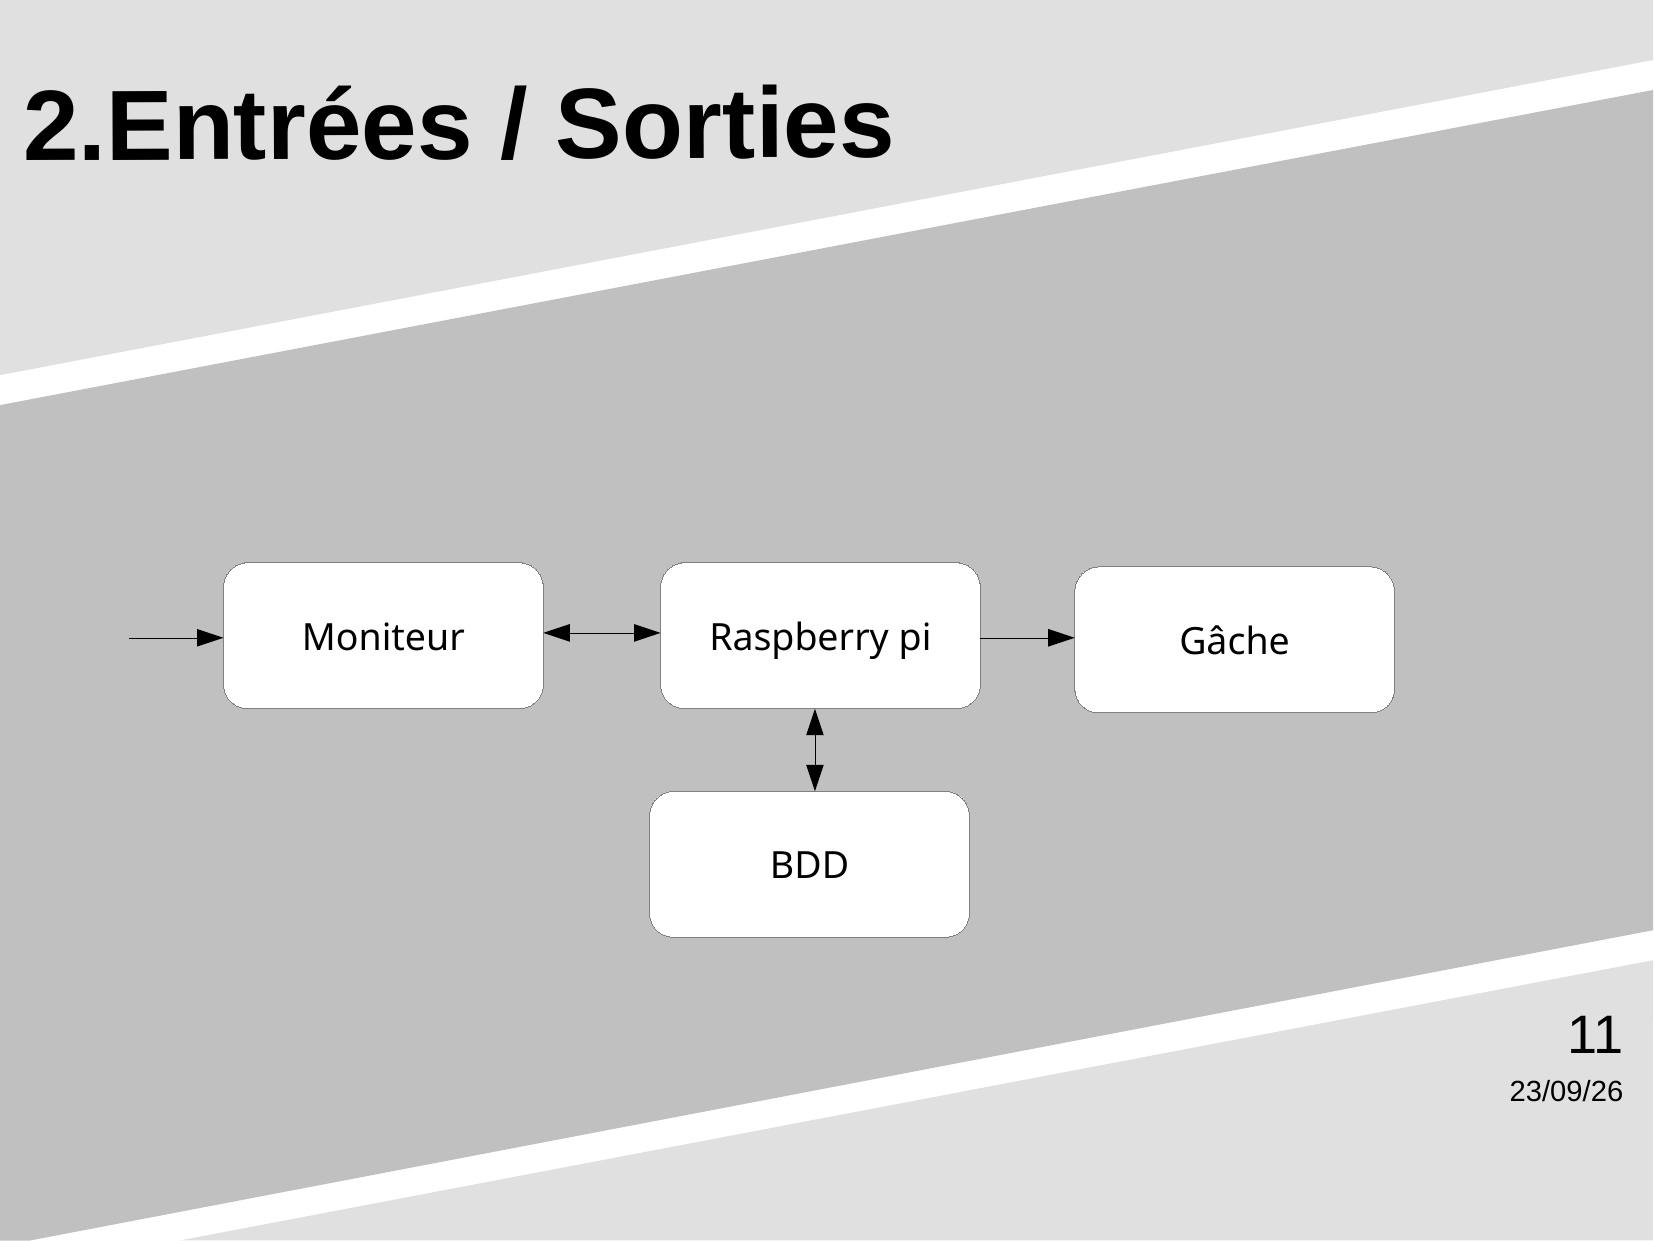

# 2.Entrées / Sorties
Moniteur
Raspberry pi
Gâche
BDD
11